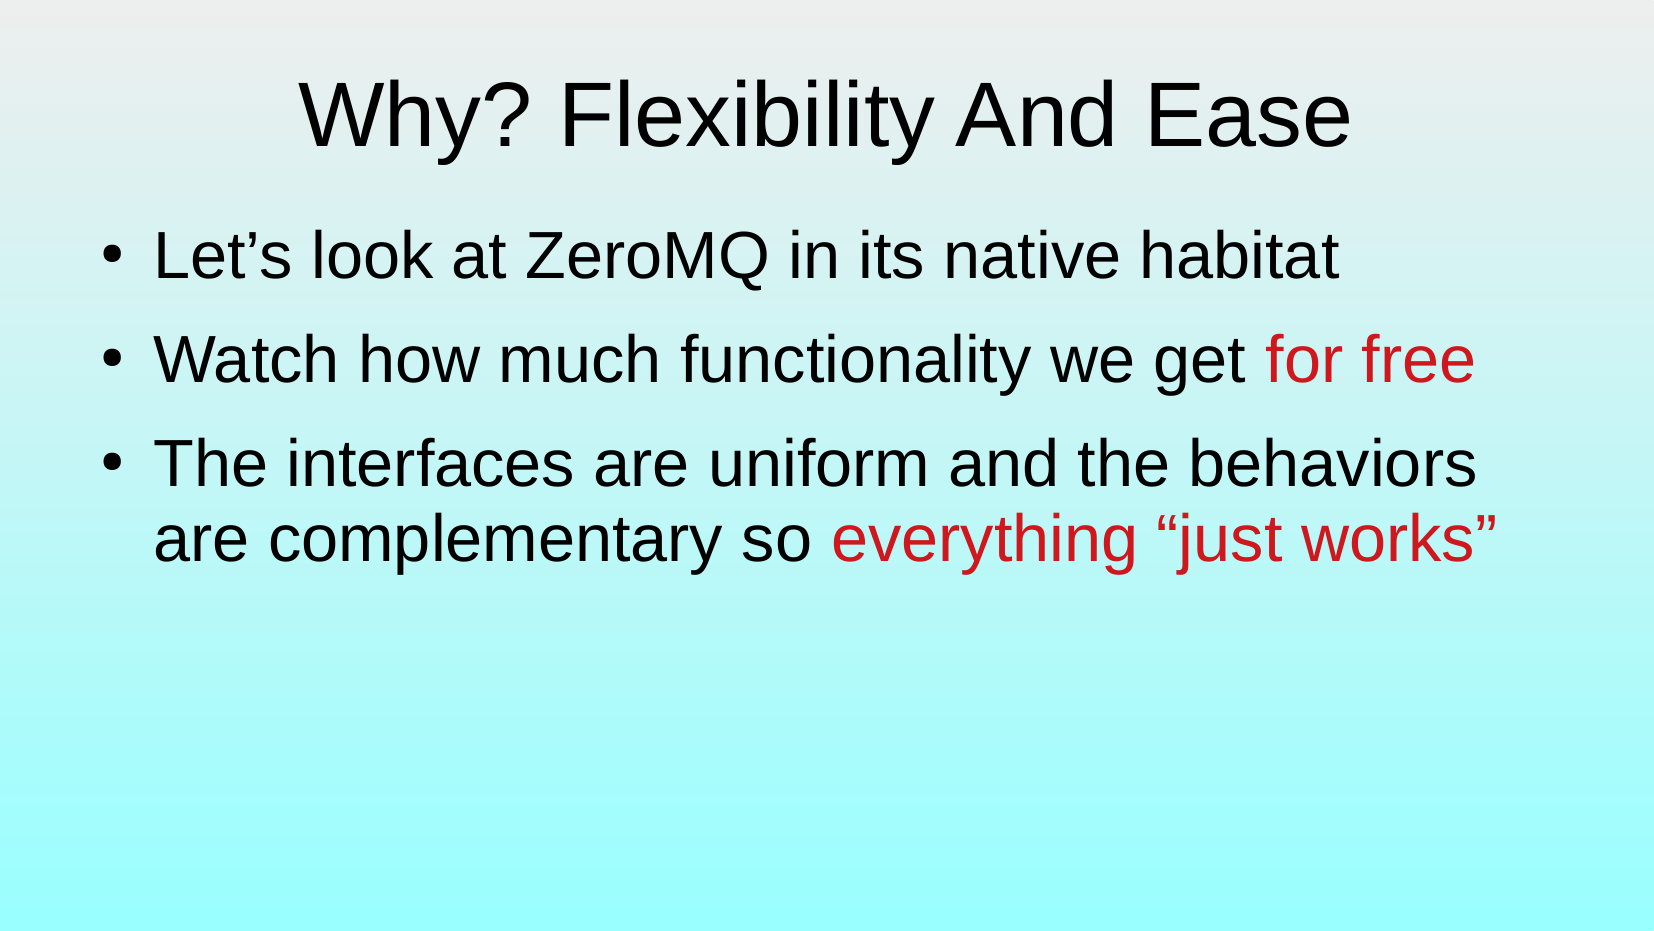

# Why? Flexibility And Ease
Let’s look at ZeroMQ in its native habitat
Watch how much functionality we get for free
The interfaces are uniform and the behaviors are complementary so everything “just works”